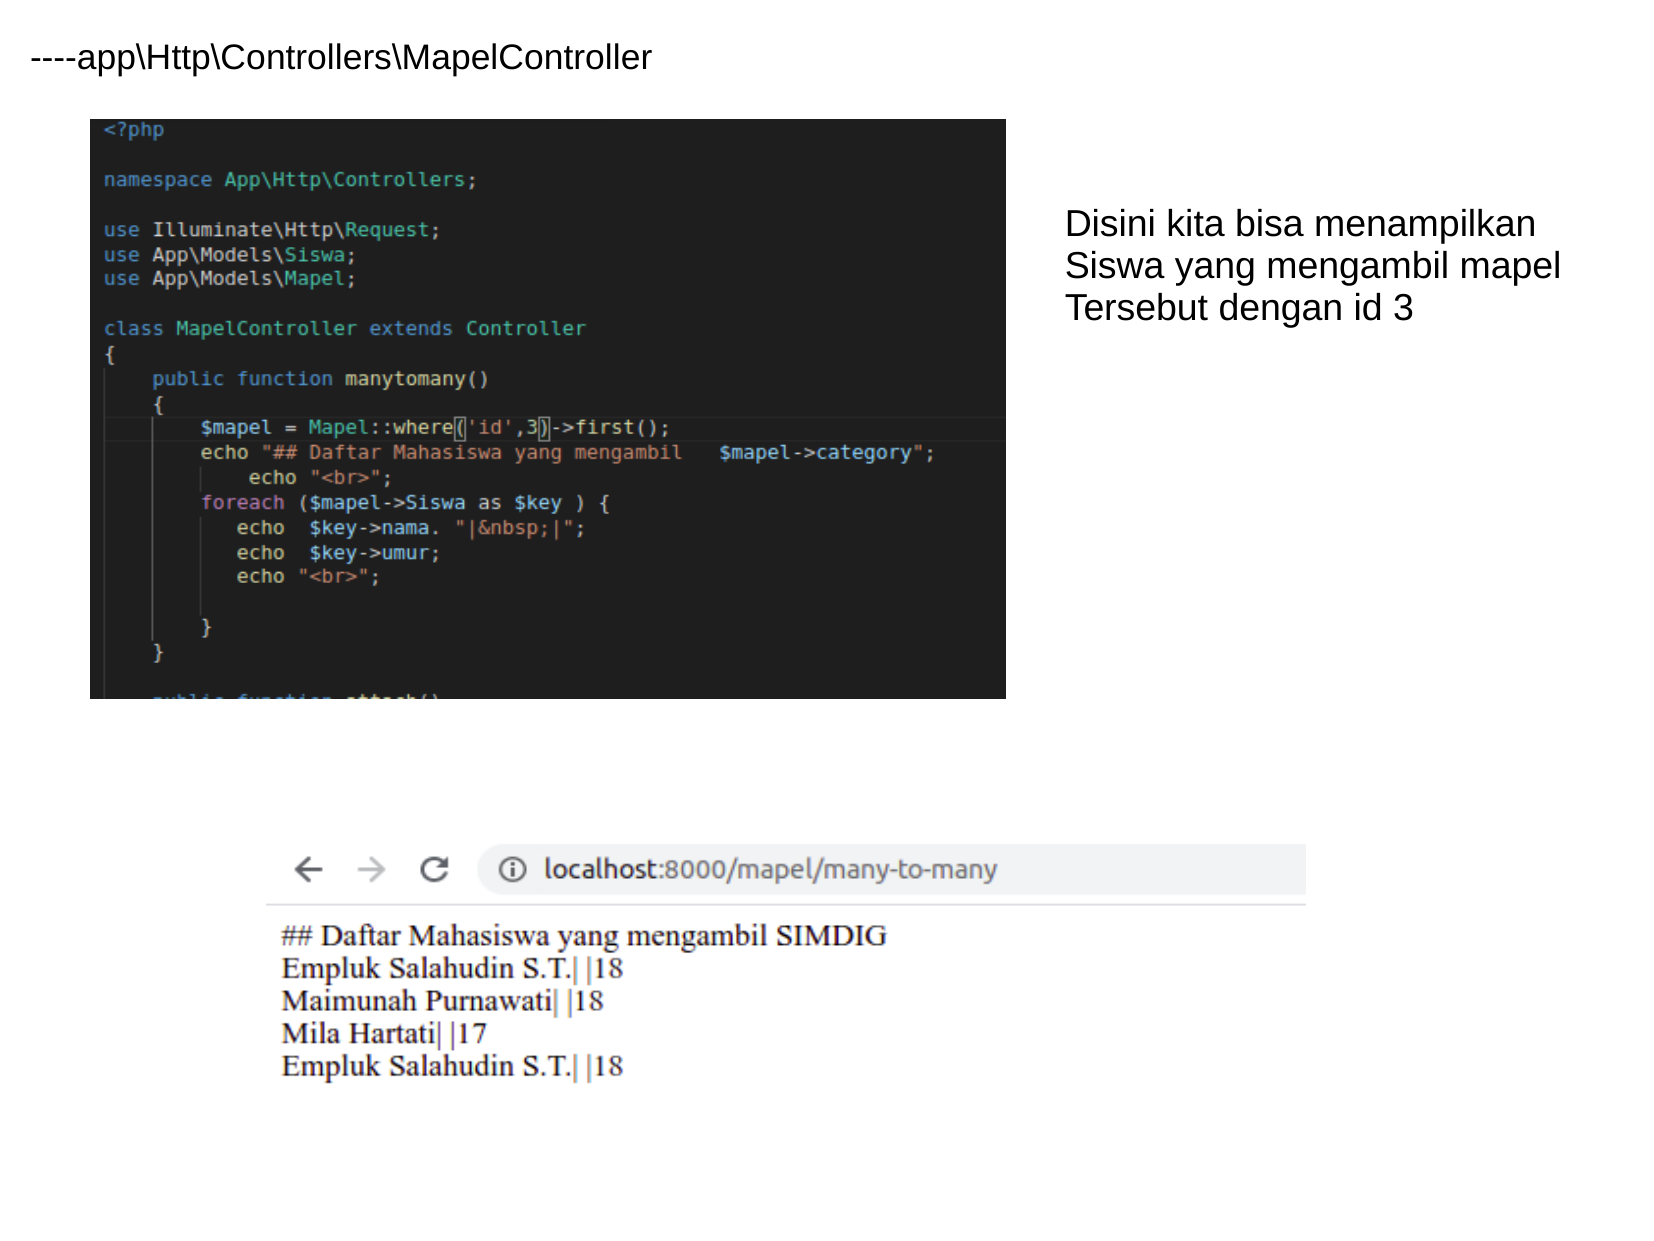

----app\Http\Controllers\MapelController
Disini kita bisa menampilkan
Siswa yang mengambil mapel
Tersebut dengan id 3